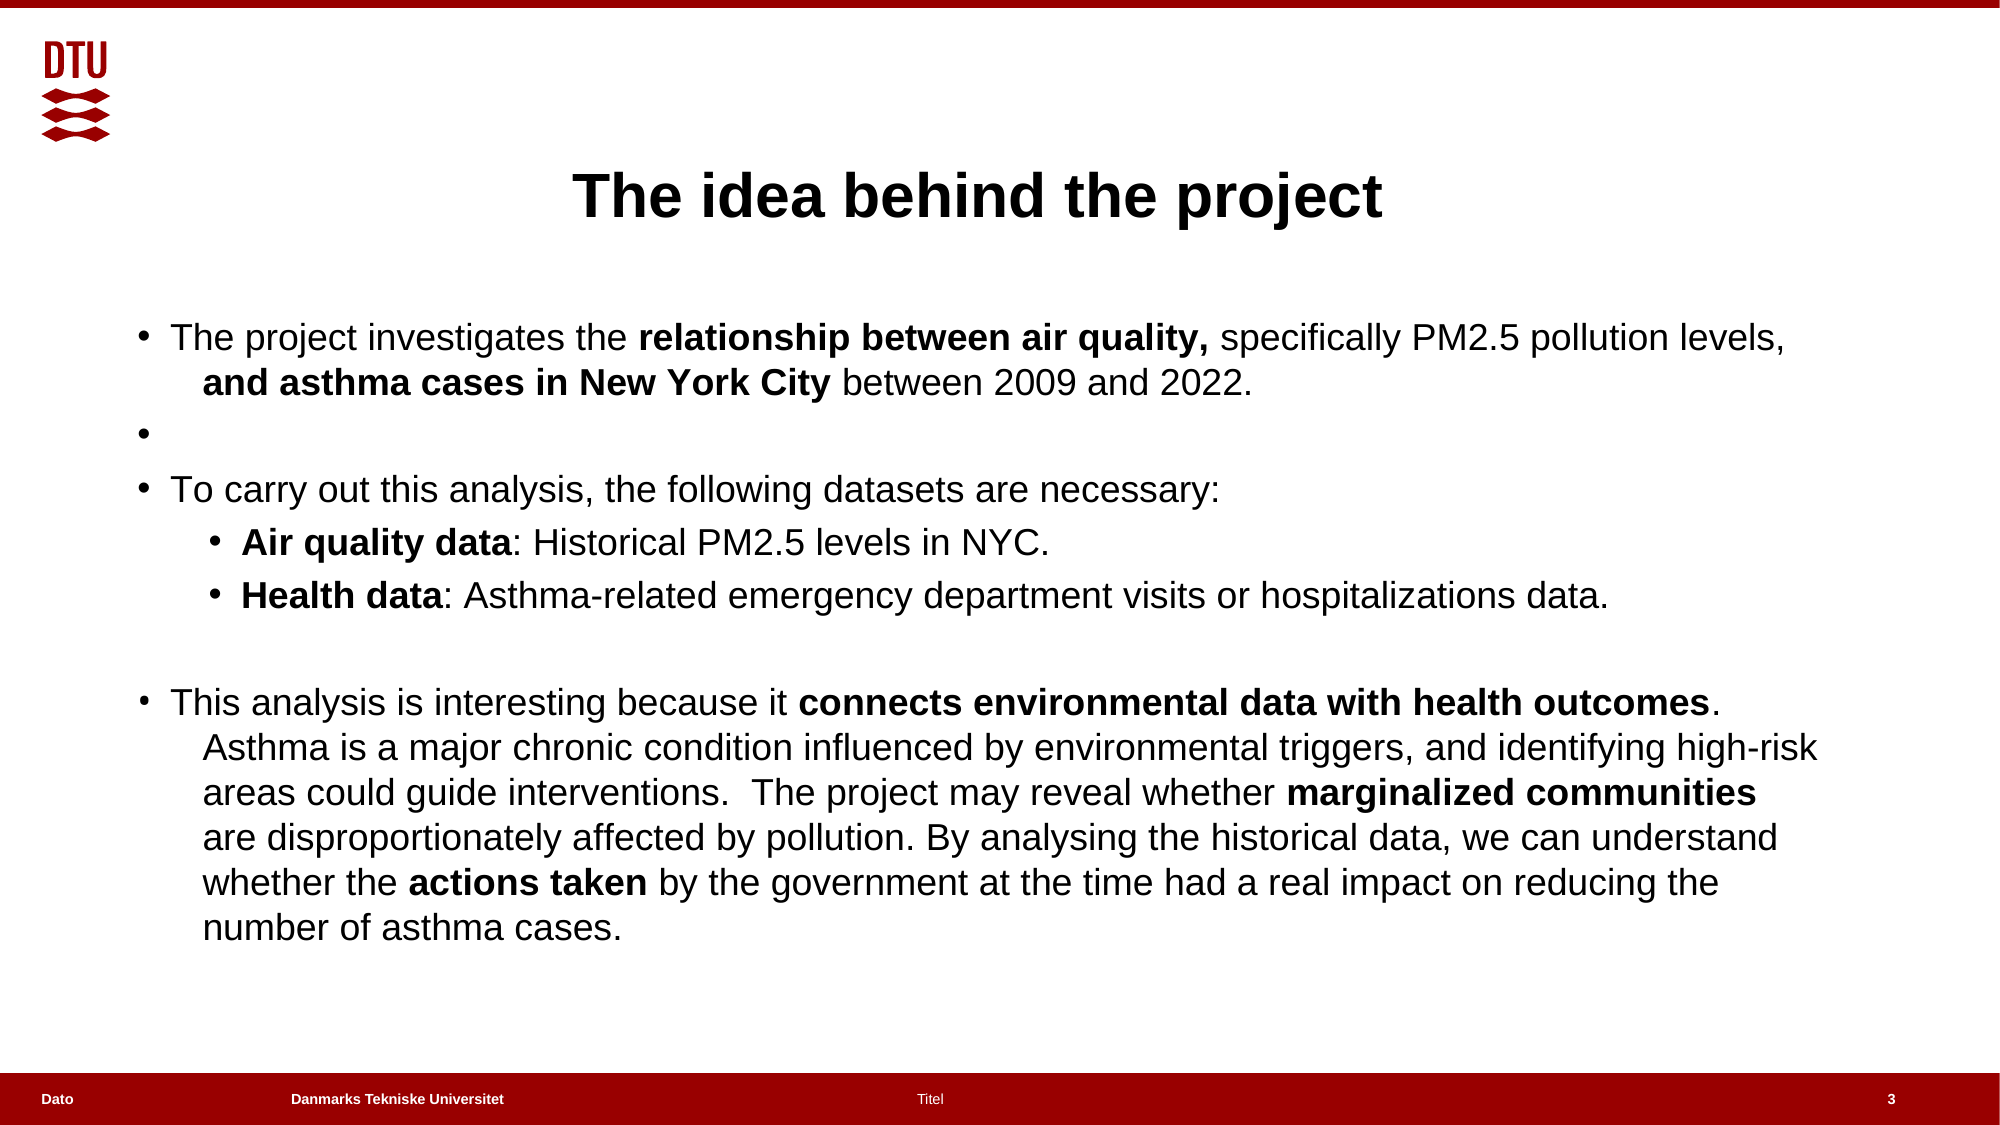

# The idea behind the project
The project investigates the relationship between air quality, specifically PM2.5 pollution levels, and asthma cases in New York City between 2009 and 2022.
To carry out this analysis, the following datasets are necessary:
Air quality data: Historical PM2.5 levels in NYC.
Health data: Asthma-related emergency department visits or hospitalizations data.
This analysis is interesting because it connects environmental data with health outcomes. Asthma is a major chronic condition influenced by environmental triggers, and identifying high-risk areas could guide interventions. The project may reveal whether marginalized communities are disproportionately affected by pollution. By analysing the historical data, we can understand whether the actions taken by the government at the time had a real impact on reducing the number of asthma cases.
Dato
Titel